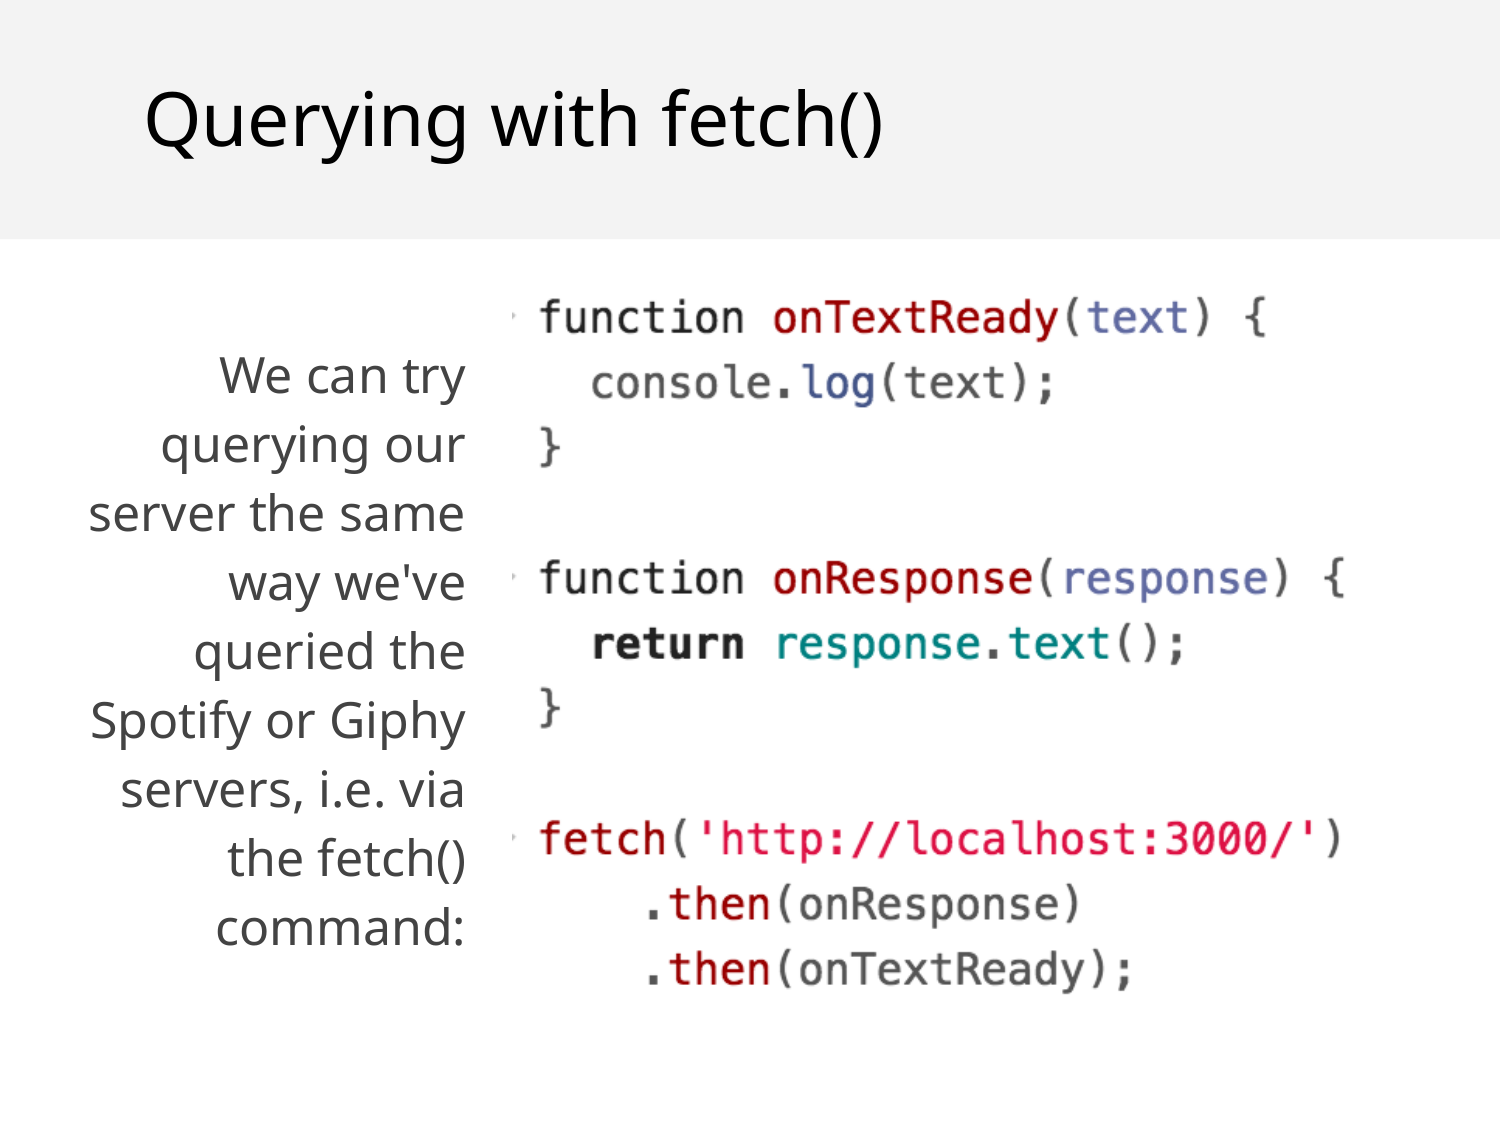

# Querying with fetch()
We can try querying our server the same way we've queried the Spotify or Giphy servers, i.e. via the fetch() command: